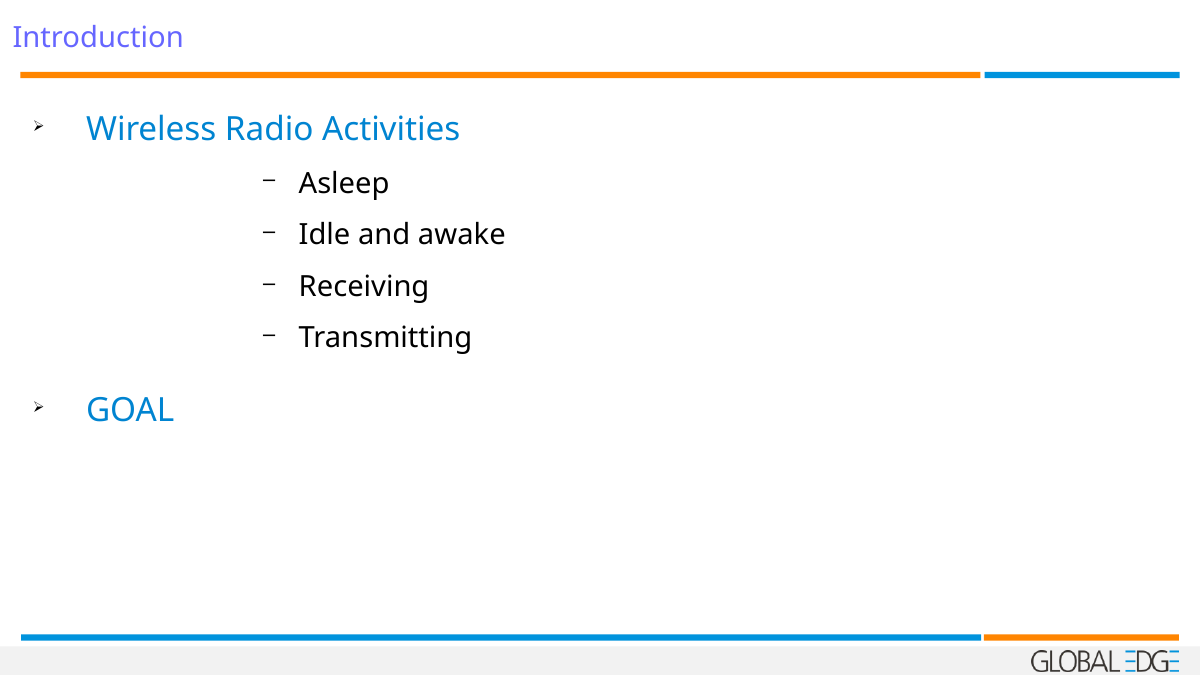

# Introduction
Wireless Radio Activities
Asleep
Idle and awake
Receiving
Transmitting
GOAL